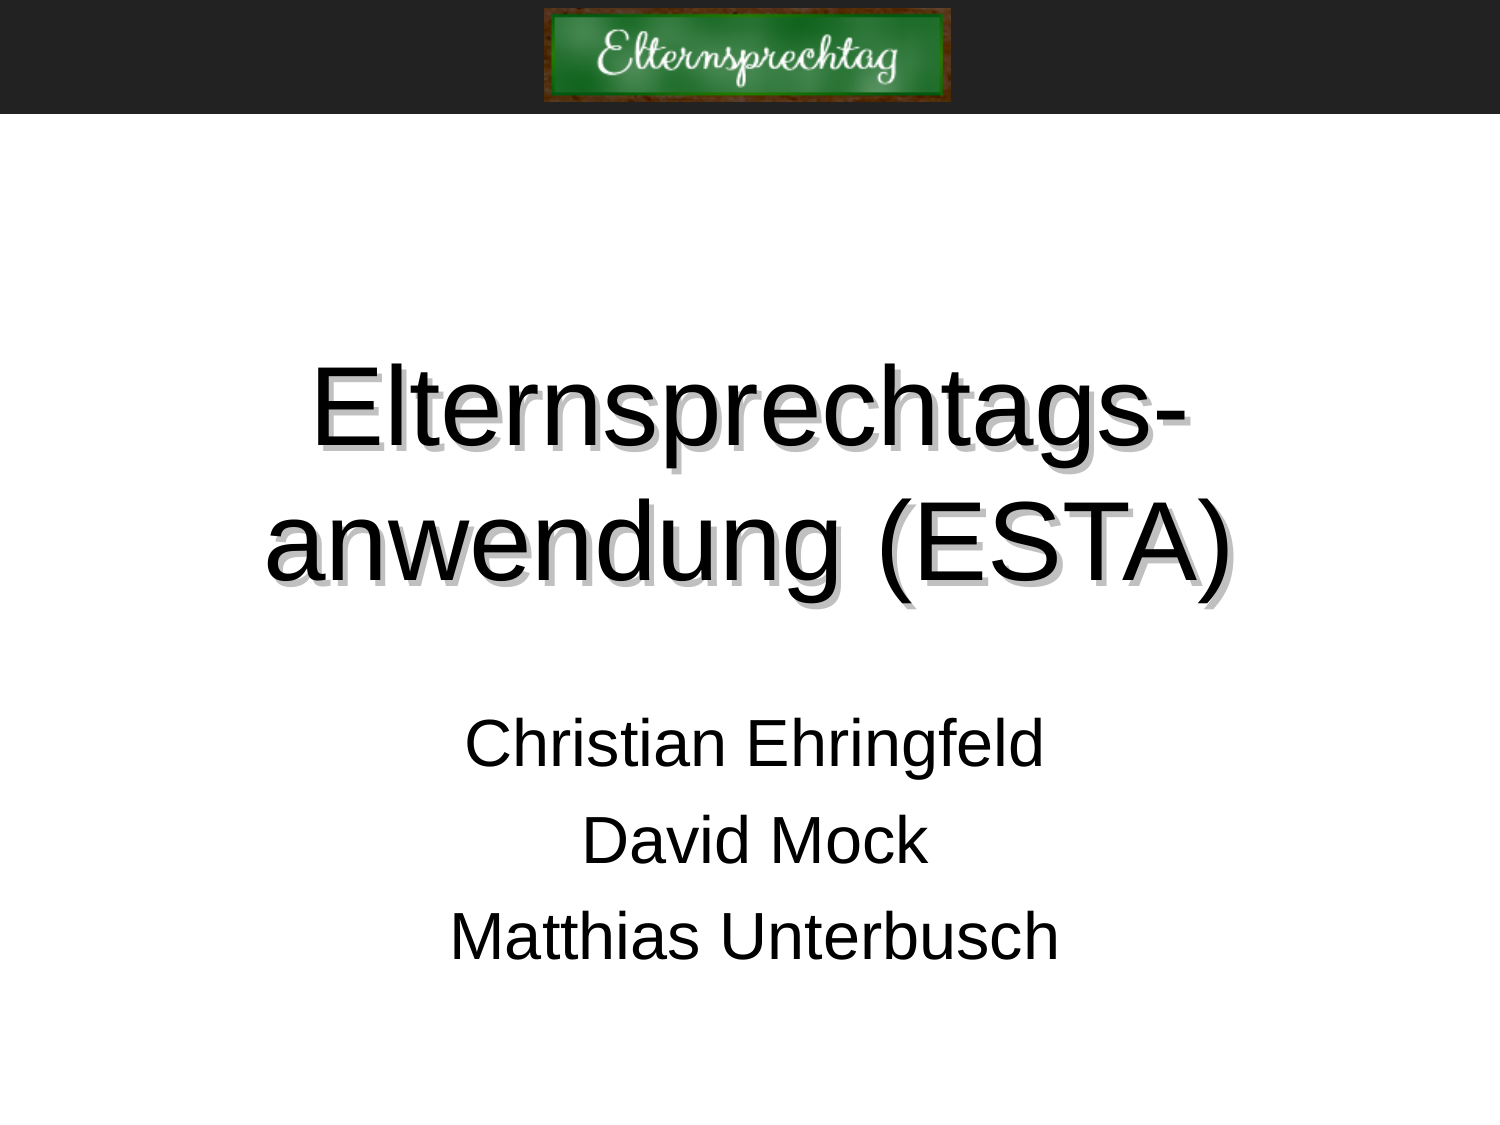

# Elternsprechtags- anwendung (ESTA)
Christian Ehringfeld
David Mock
Matthias Unterbusch